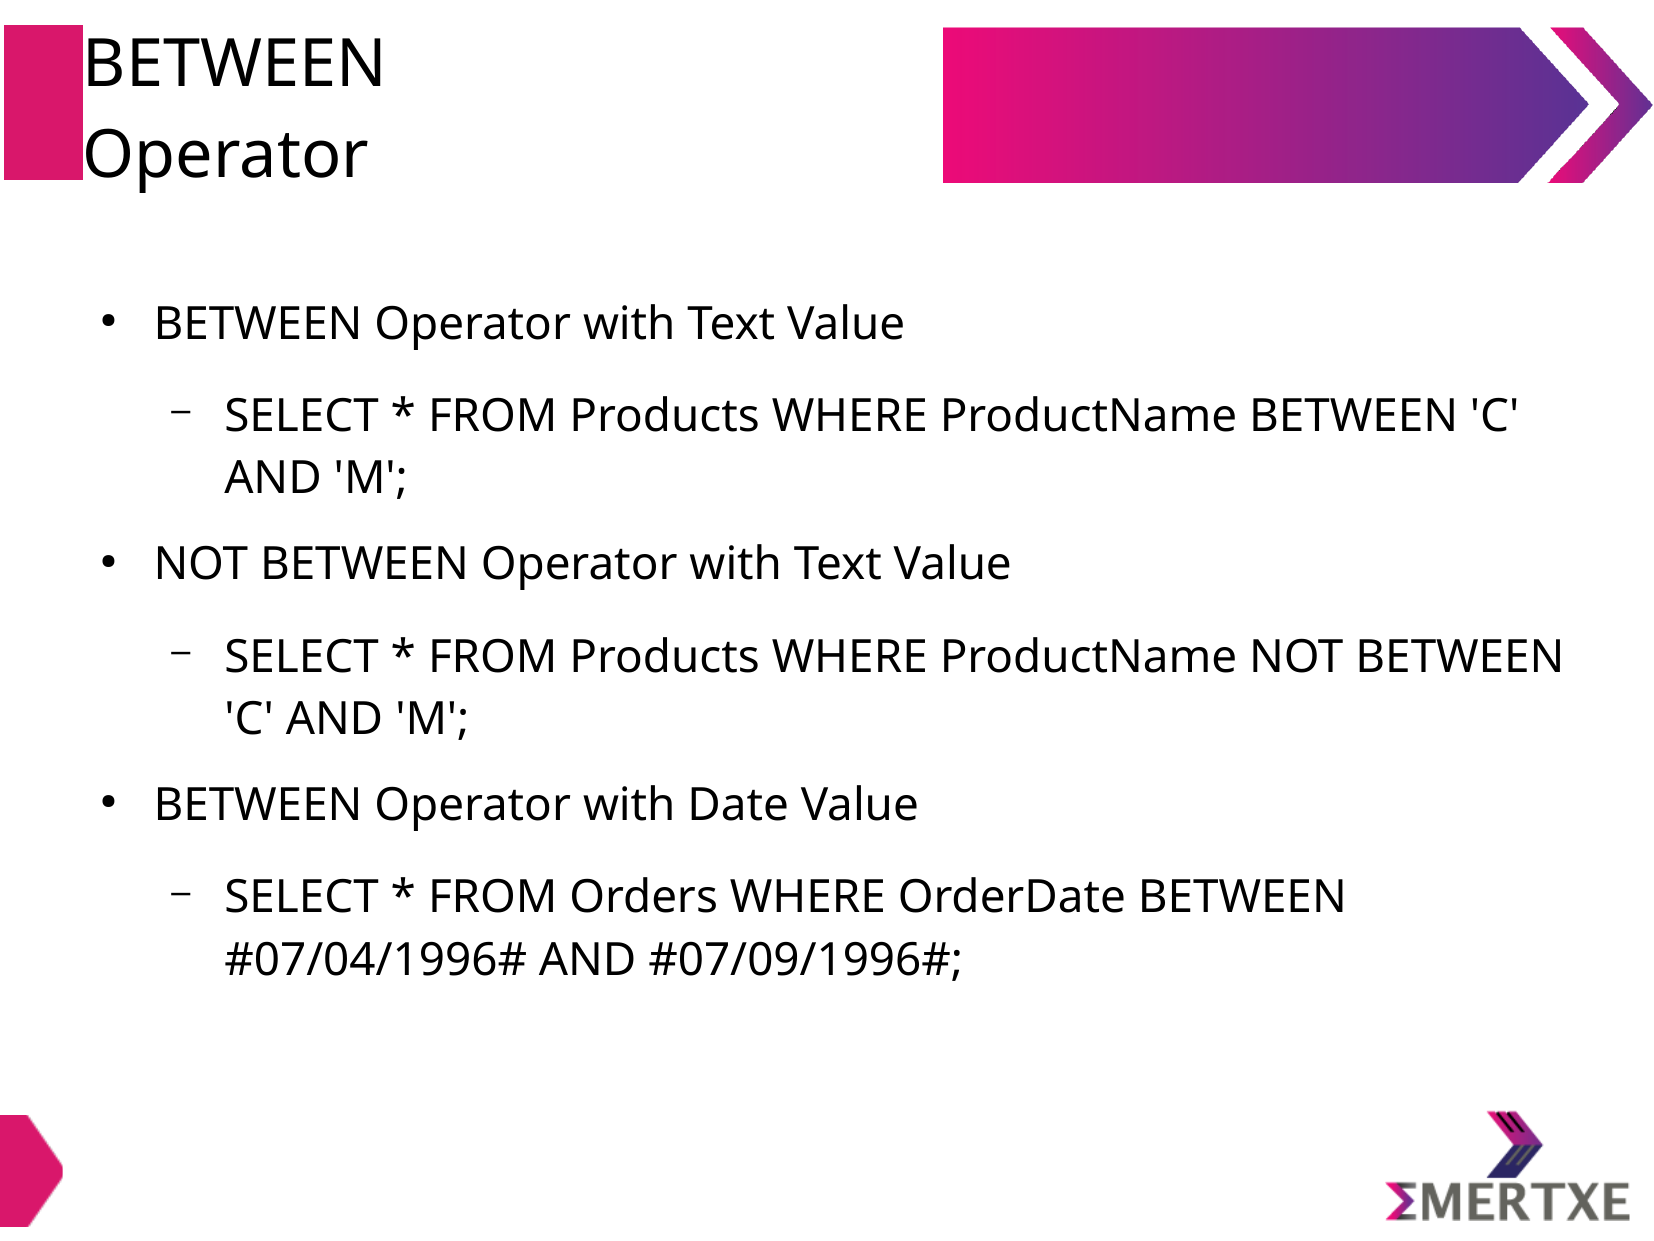

# BETWEEN Operator
BETWEEN Operator with Text Value
SELECT * FROM Products WHERE ProductName BETWEEN 'C' AND 'M';
NOT BETWEEN Operator with Text Value
SELECT * FROM Products WHERE ProductName NOT BETWEEN 'C' AND 'M';
BETWEEN Operator with Date Value
SELECT * FROM Orders WHERE OrderDate BETWEEN #07/04/1996# AND #07/09/1996#;